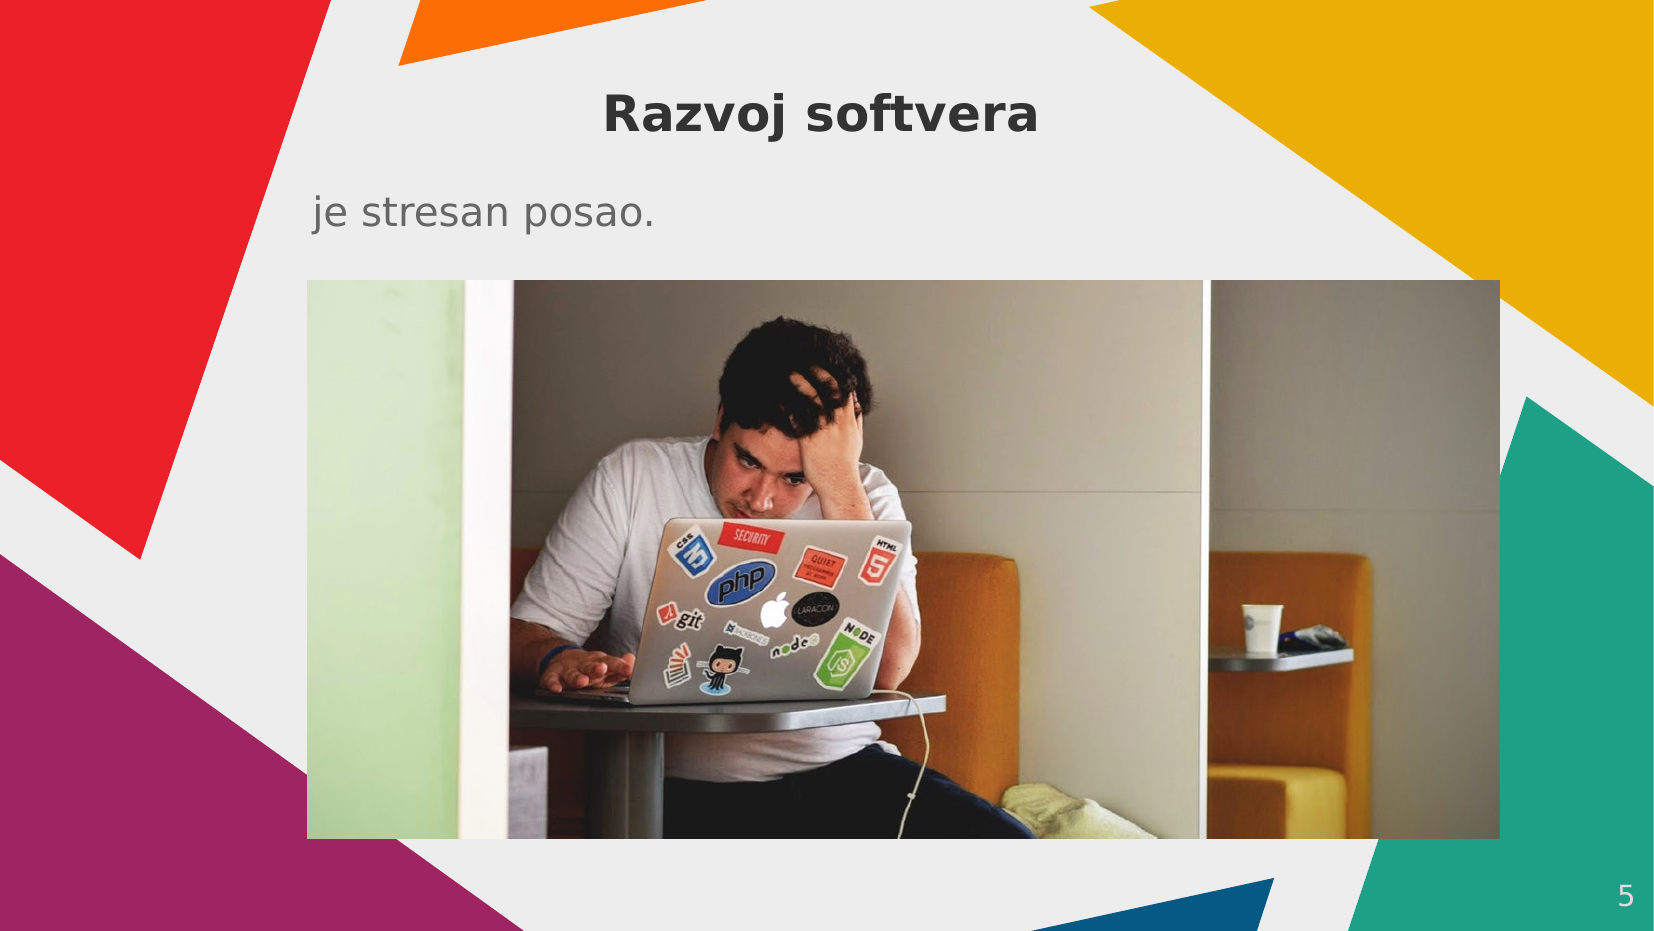

# Razvoj softvera
je stresan posao.
5